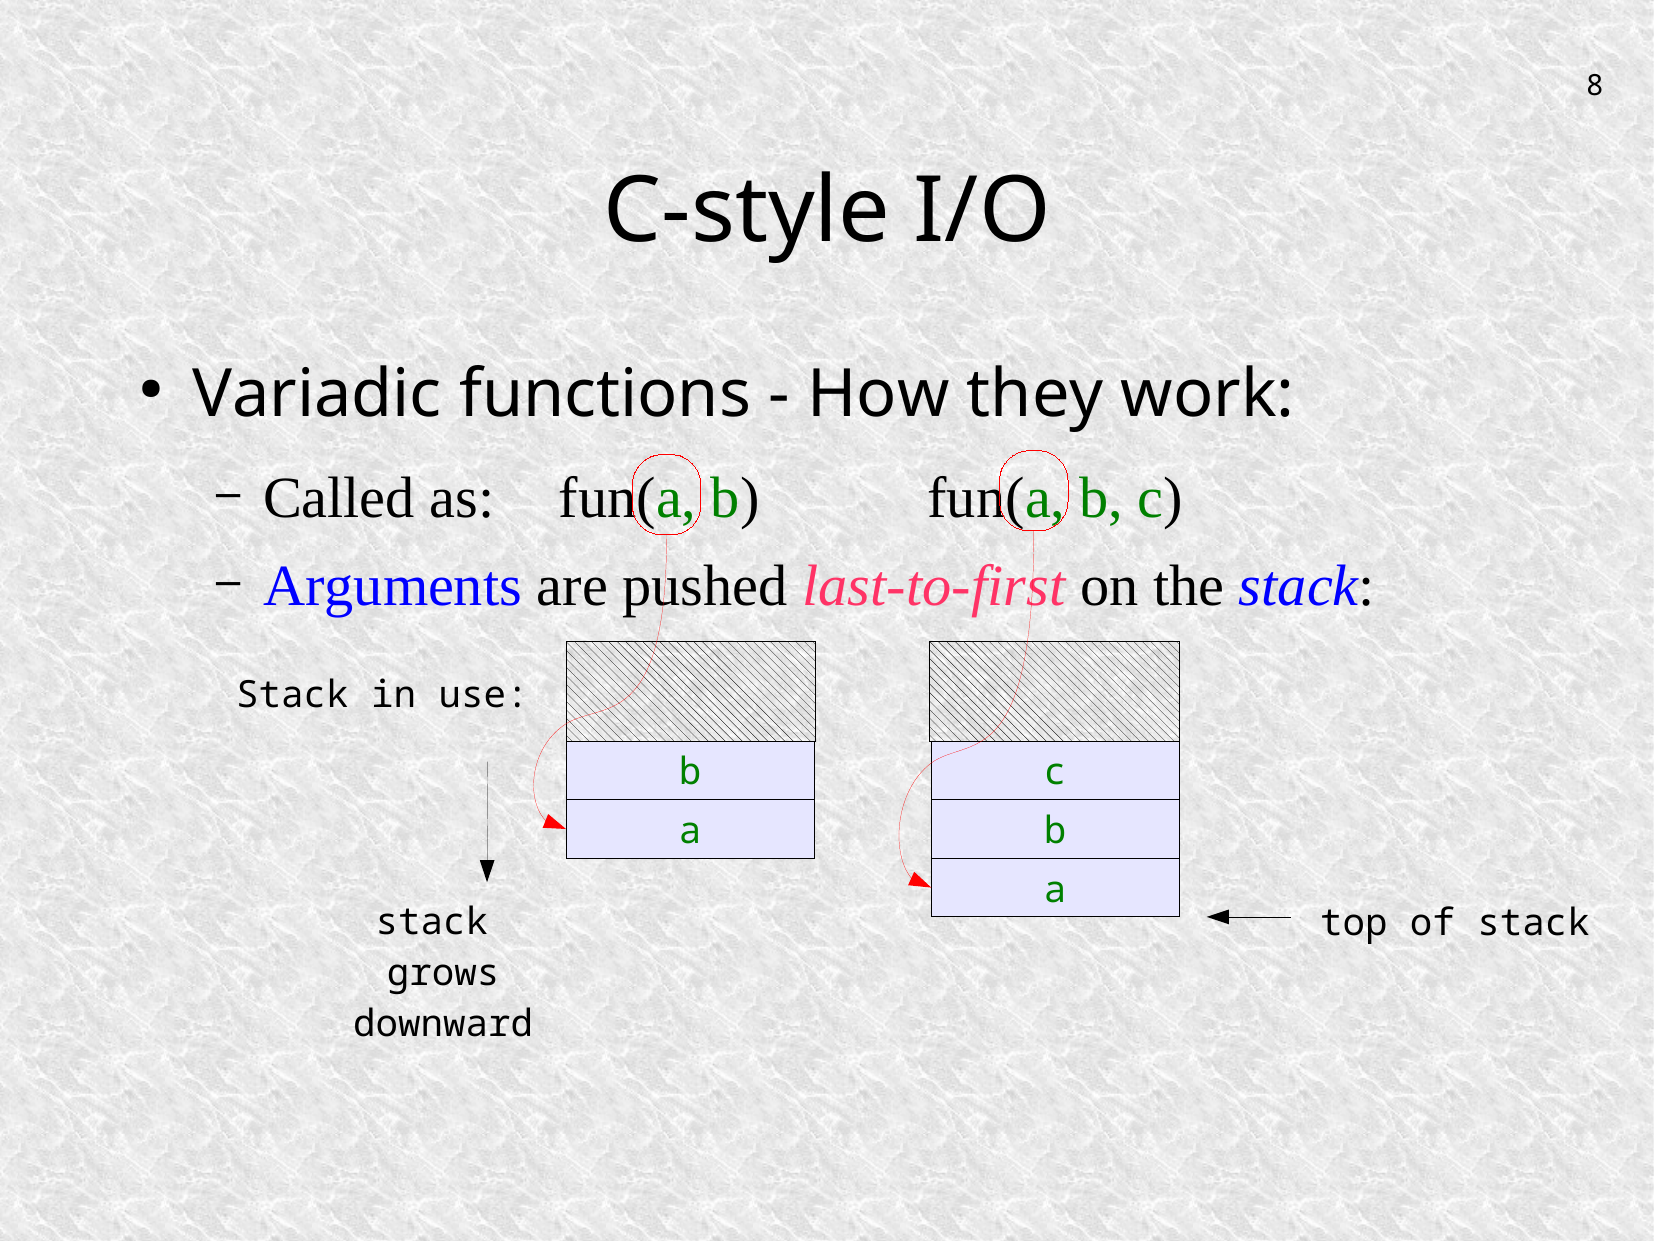

8
# C-style I/O
Variadic functions - How they work:
Called as:	fun(a, b)			fun(a, b, c)
Arguments are pushed last-to-first on the stack:
Stack in use:
b
c
b
a
a
stack
grows
downward
top of stack